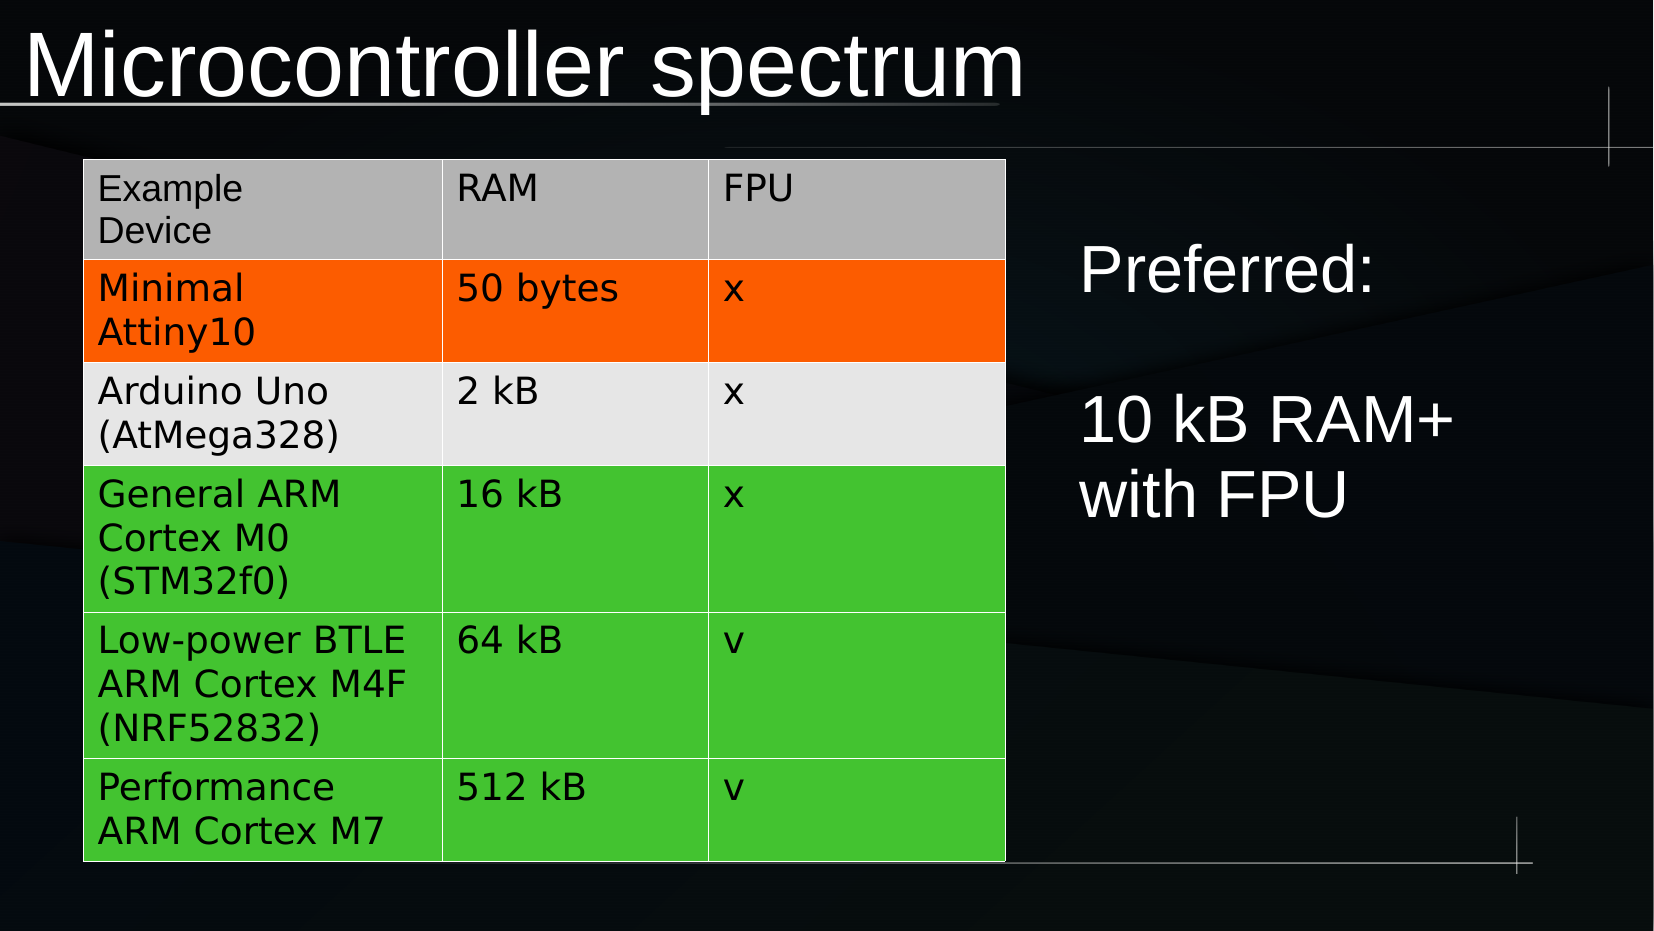

# Microcontroller spectrum
| Example Device | RAM | FPU |
| --- | --- | --- |
| Minimal Attiny10 | 50 bytes | x |
| Arduino Uno (AtMega328) | 2 kB | x |
| General ARM Cortex M0 (STM32f0) | 16 kB | x |
| Low-power BTLE ARM Cortex M4F (NRF52832) | 64 kB | v |
| Performance ARM Cortex M7 | 512 kB | v |
Preferred:
10 kB RAM+
with FPU